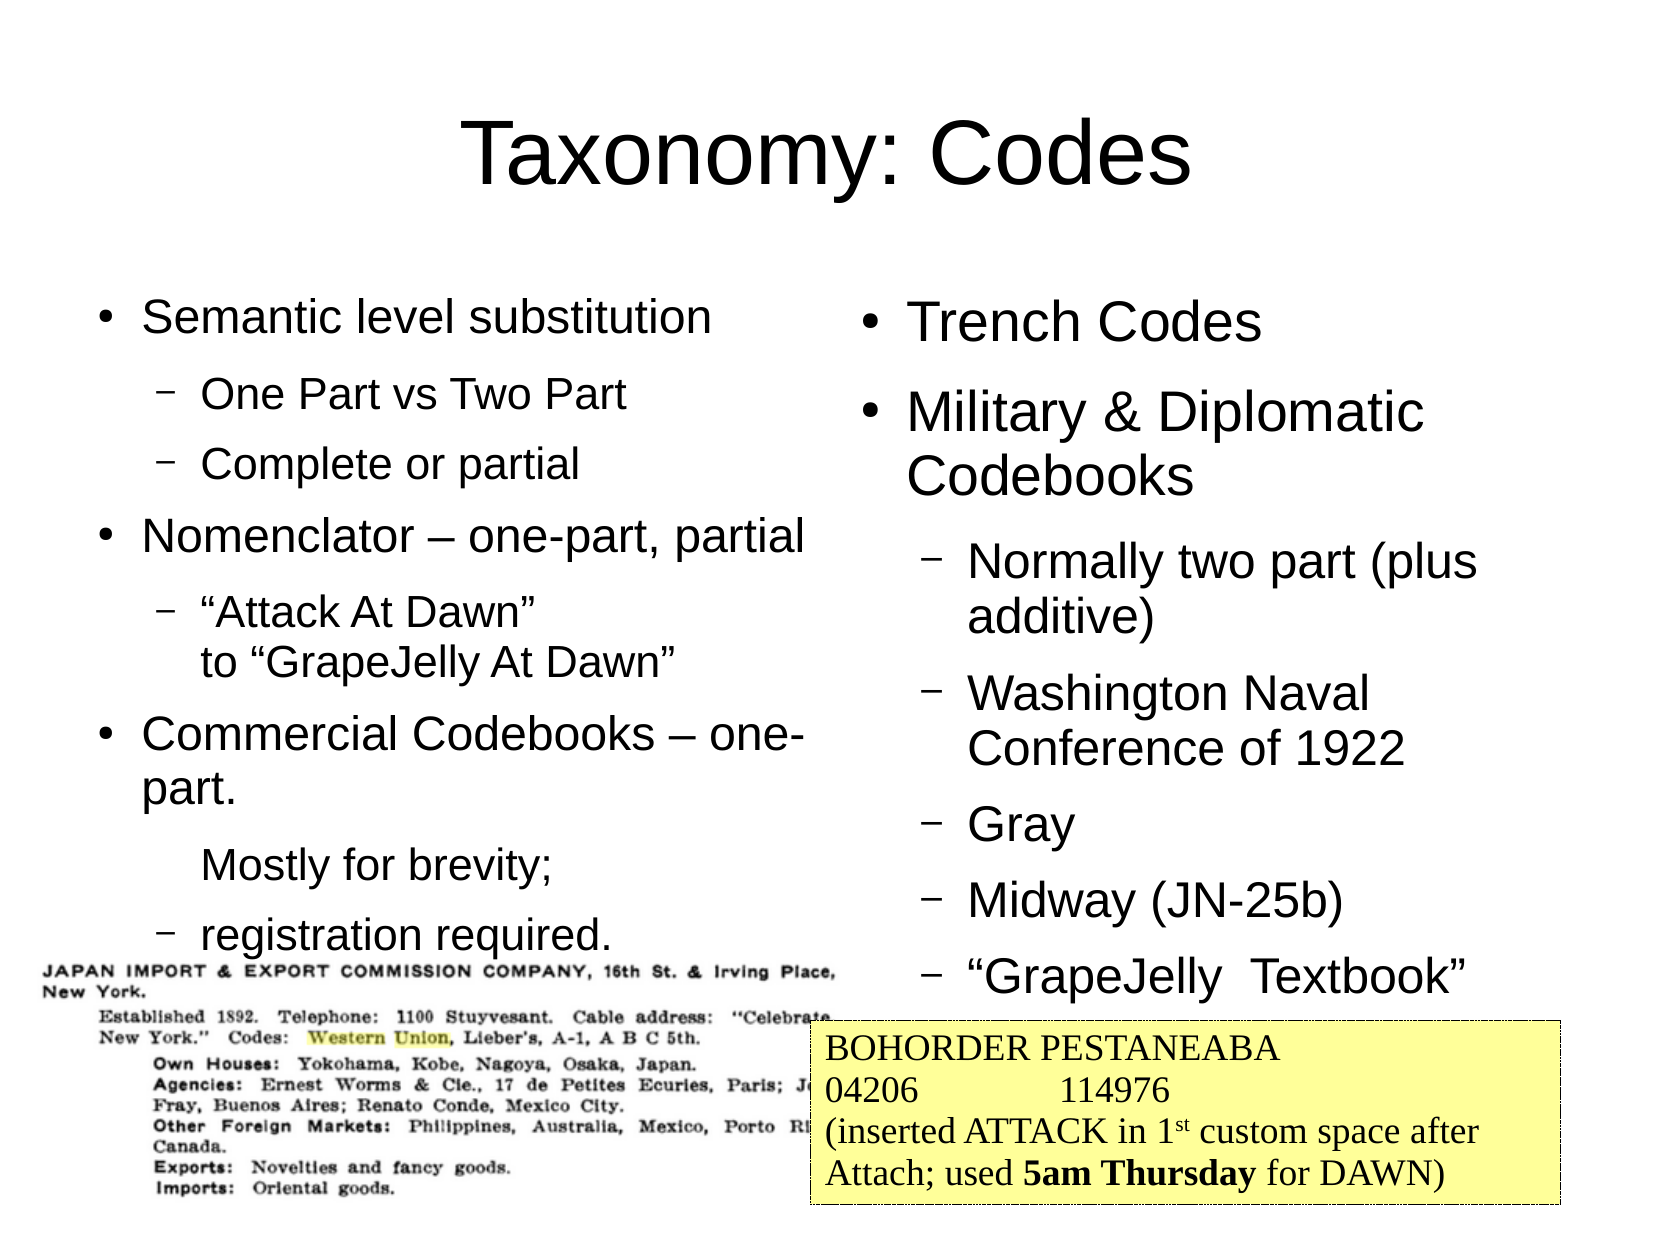

# Taxonomy: Codes
Semantic level substitution
One Part vs Two Part
Complete or partial
Nomenclator – one-part, partial
“Attack At Dawn”
to “GrapeJelly At Dawn”
Commercial Codebooks – one-part.
Mostly for brevity;
registration required.
Trench Codes
Military & Diplomatic Codebooks
Normally two part (plus additive)
Washington Naval Conference of 1922
Gray
Midway (JN-25b)
“GrapeJelly Textbook”
BOHORDER PESTANEABA
04206		 114976
(inserted ATTACK in 1st custom space after Attach; used 5am Thursday for DAWN)